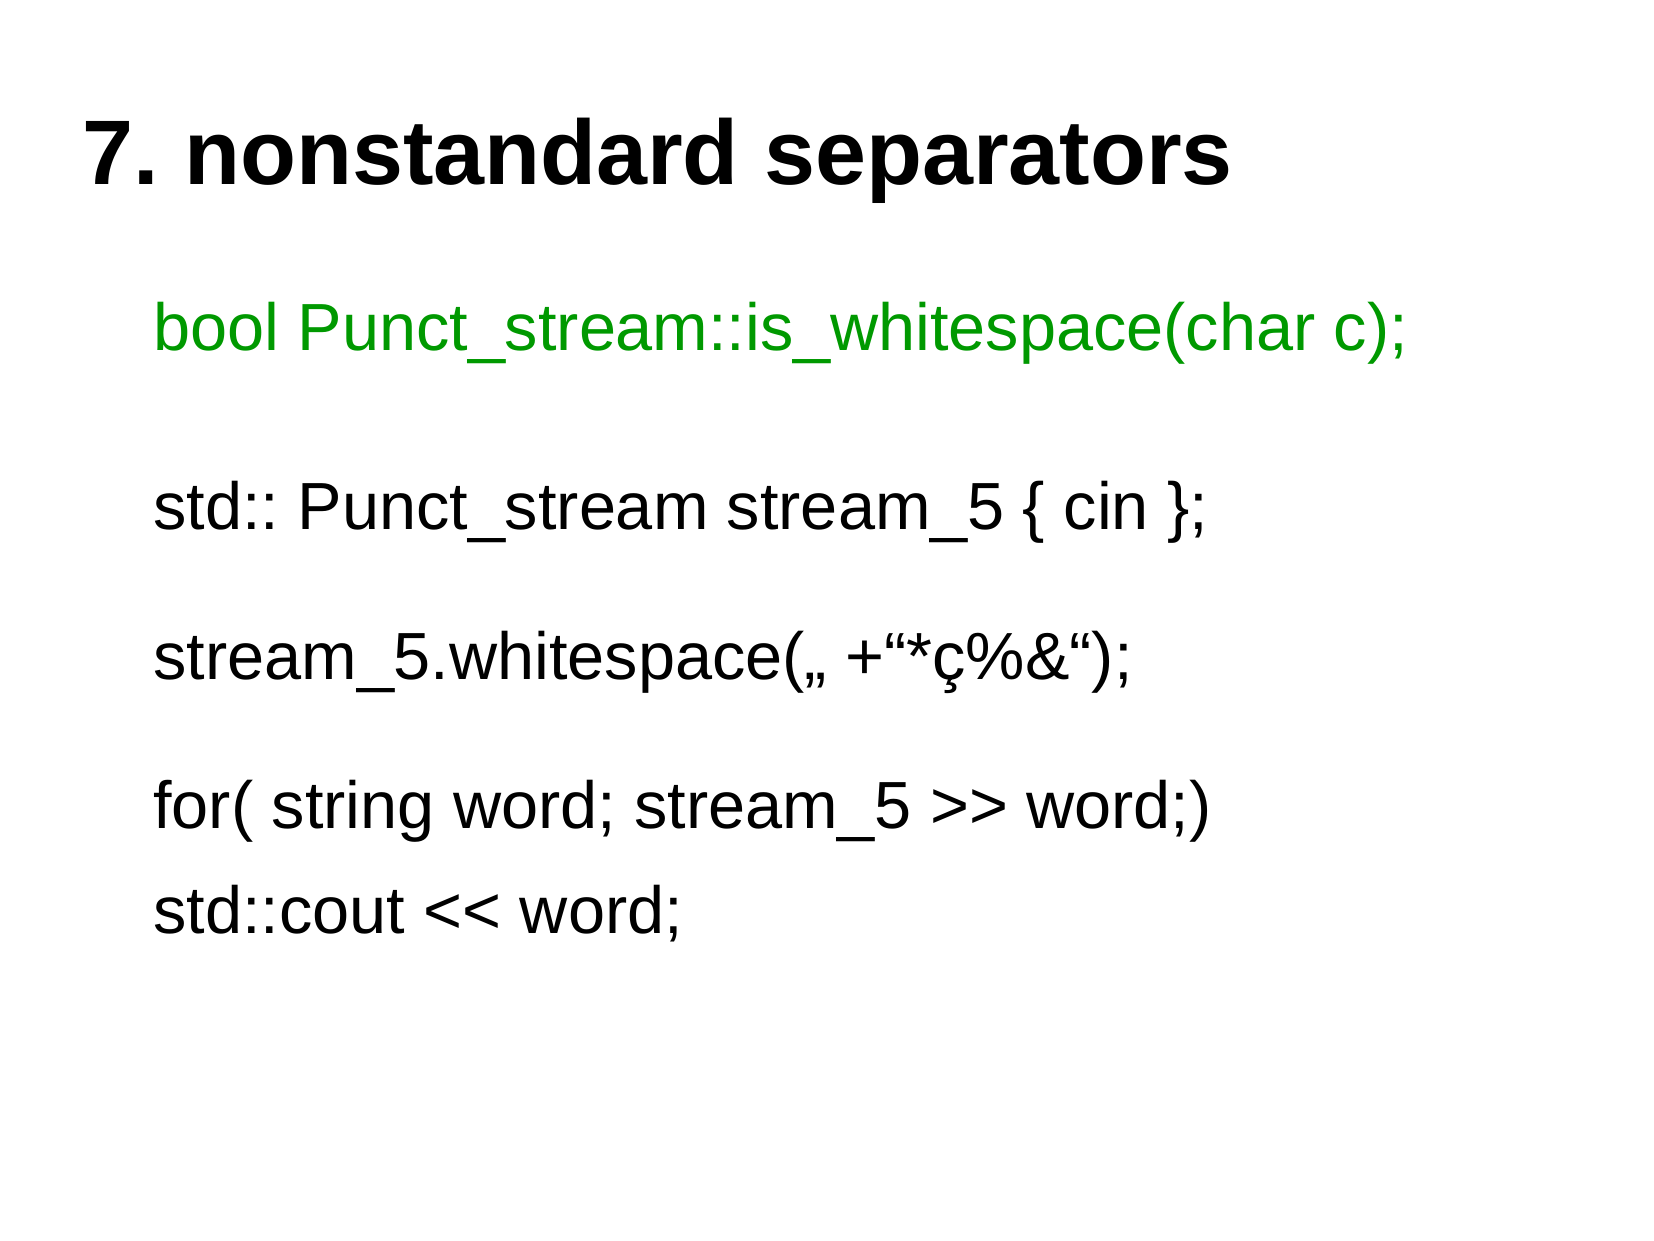

# 7. nonstandard separators
bool Punct_stream::is_whitespace(char c);
std:: Punct_stream stream_5 { cin };
stream_5.whitespace(„ +“*ç%&“);
for( string word; stream_5 >> word;)
std::cout << word;